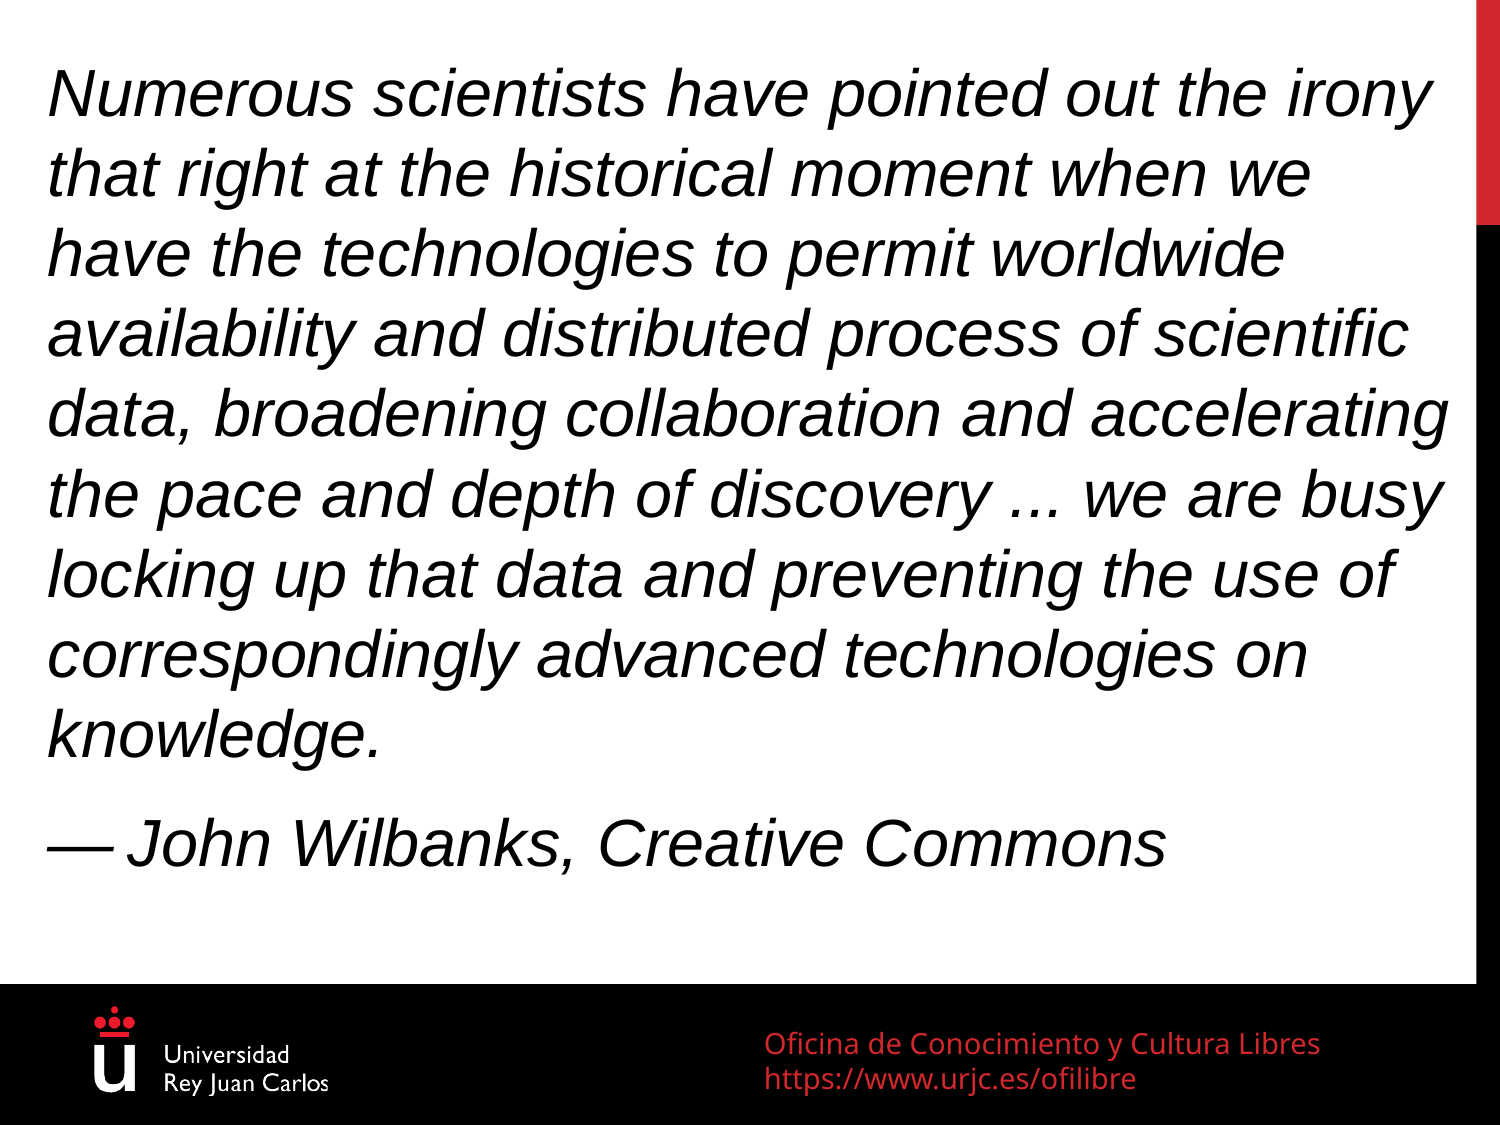

# Numerous scientists have pointed out the irony that right at the historical moment when we have the technologies to permit worldwide availability and distributed process of scientific data, broadening collaboration and accelerating the pace and depth of discovery ... we are busy locking up that data and preventing the use of correspondingly advanced technologies on knowledge.
— John Wilbanks, Creative Commons
Oficina de Conocimiento y Cultura Libres
https://www.urjc.es/ofilibre